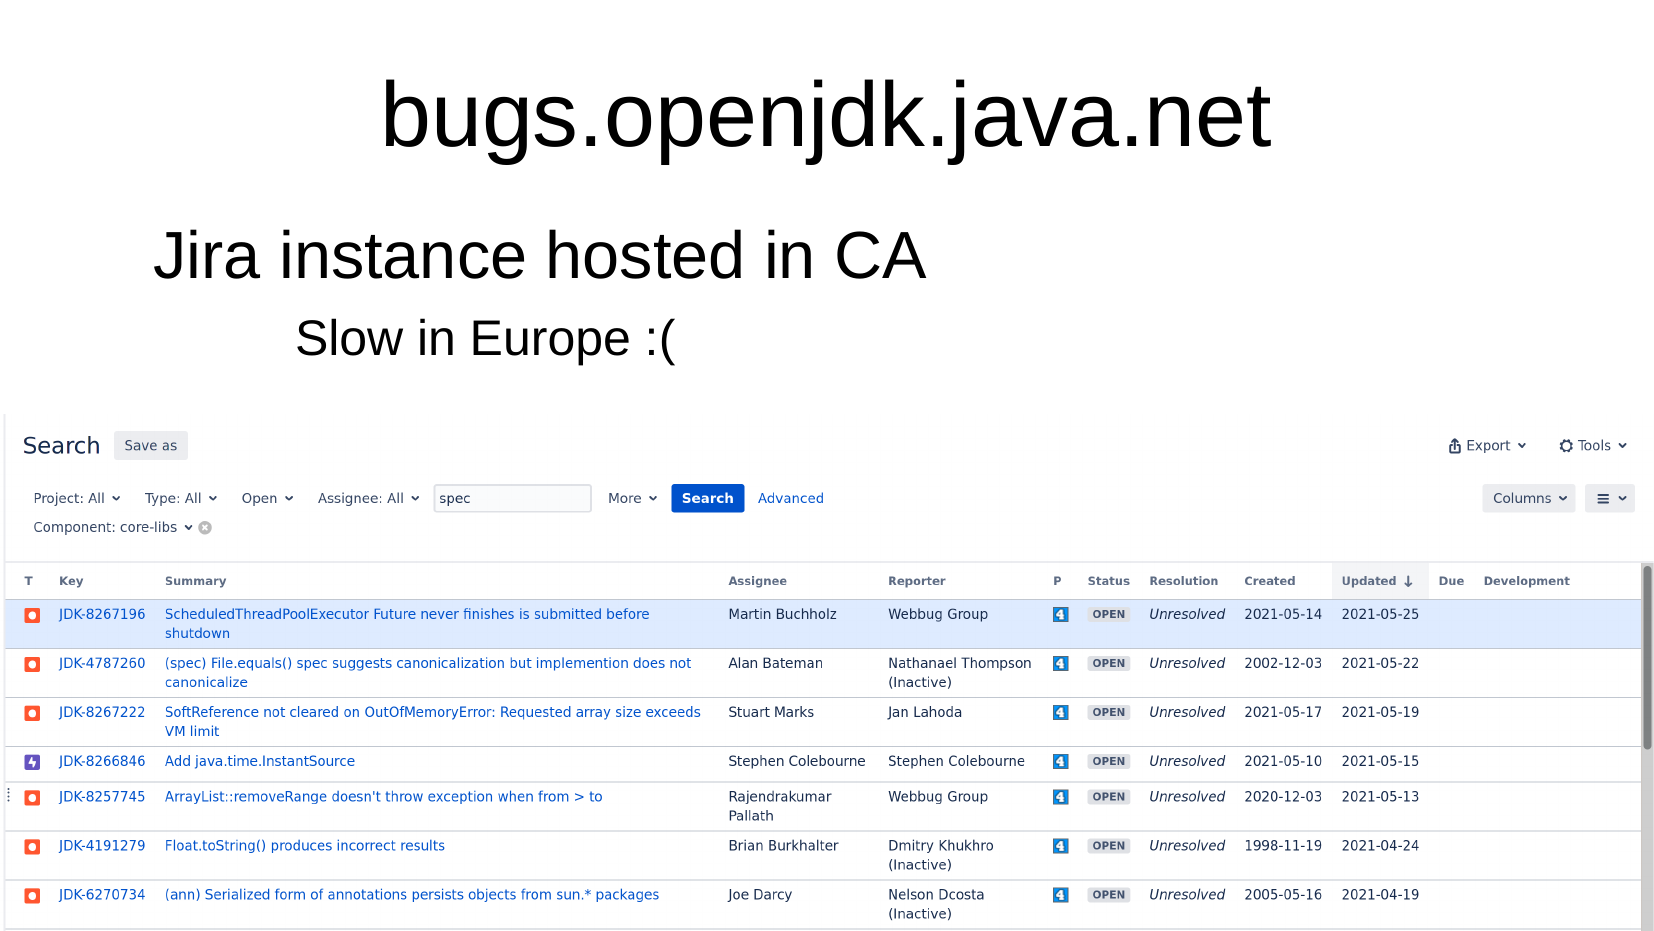

# bugs.openjdk.java.net
Jira instance hosted in CA
Slow in Europe :(